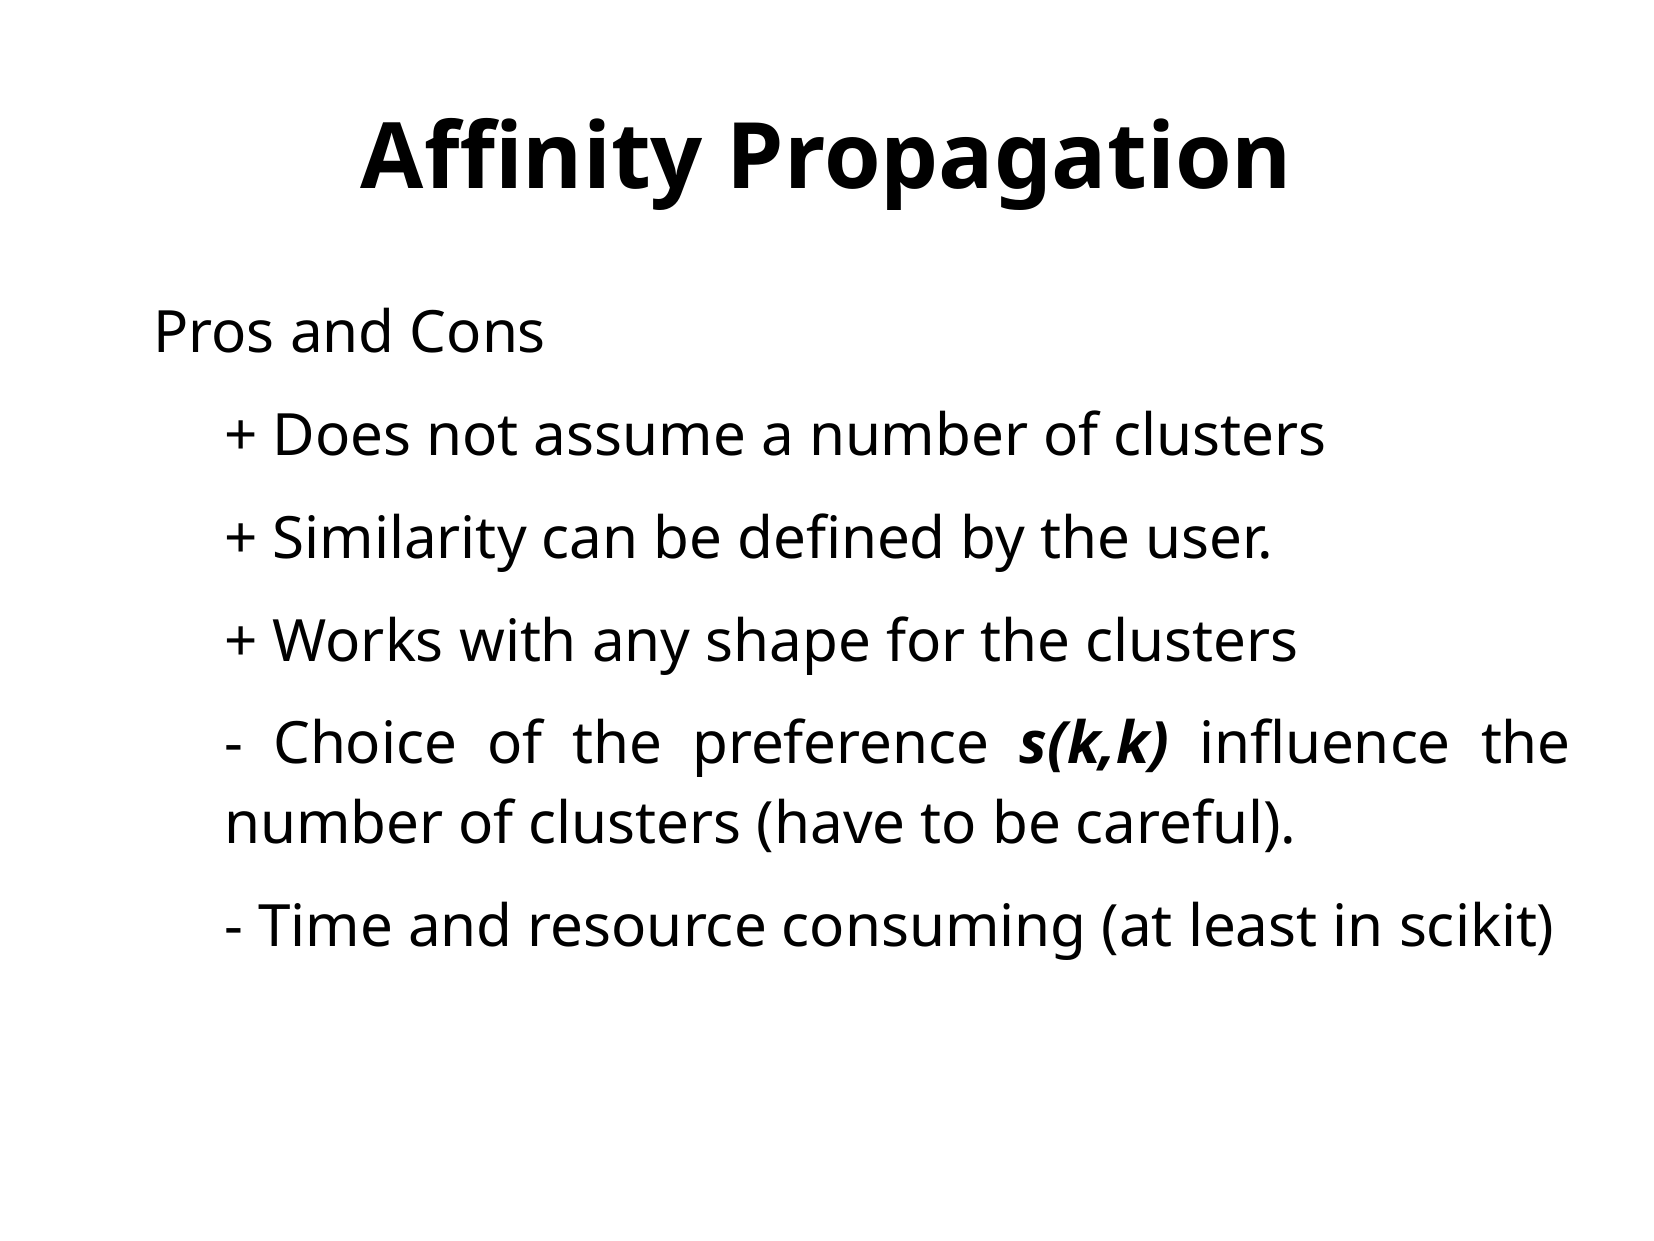

# Affinity Propagation
Pros and Cons
+ Does not assume a number of clusters
+ Similarity can be defined by the user.
+ Works with any shape for the clusters
- Choice of the preference s(k,k) influence the number of clusters (have to be careful).
- Time and resource consuming (at least in scikit)